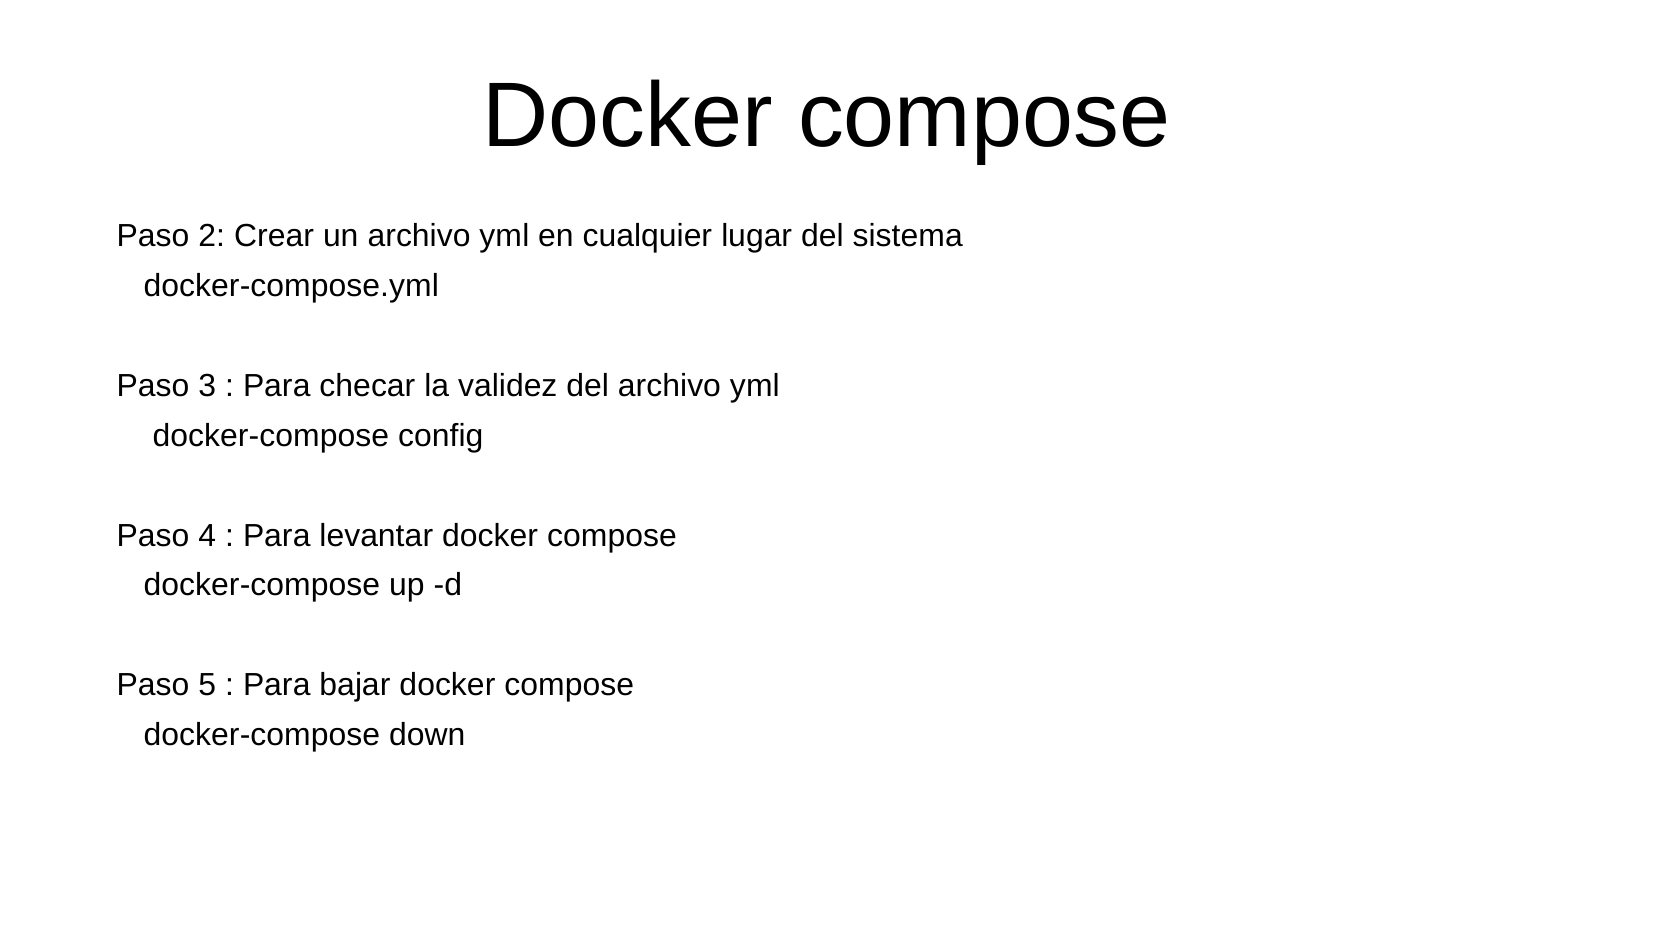

# Docker compose
Paso 2: Crear un archivo yml en cualquier lugar del sistema
 docker-compose.yml
Paso 3 : Para checar la validez del archivo yml
 docker-compose config
Paso 4 : Para levantar docker compose
 docker-compose up -d
Paso 5 : Para bajar docker compose
 docker-compose down